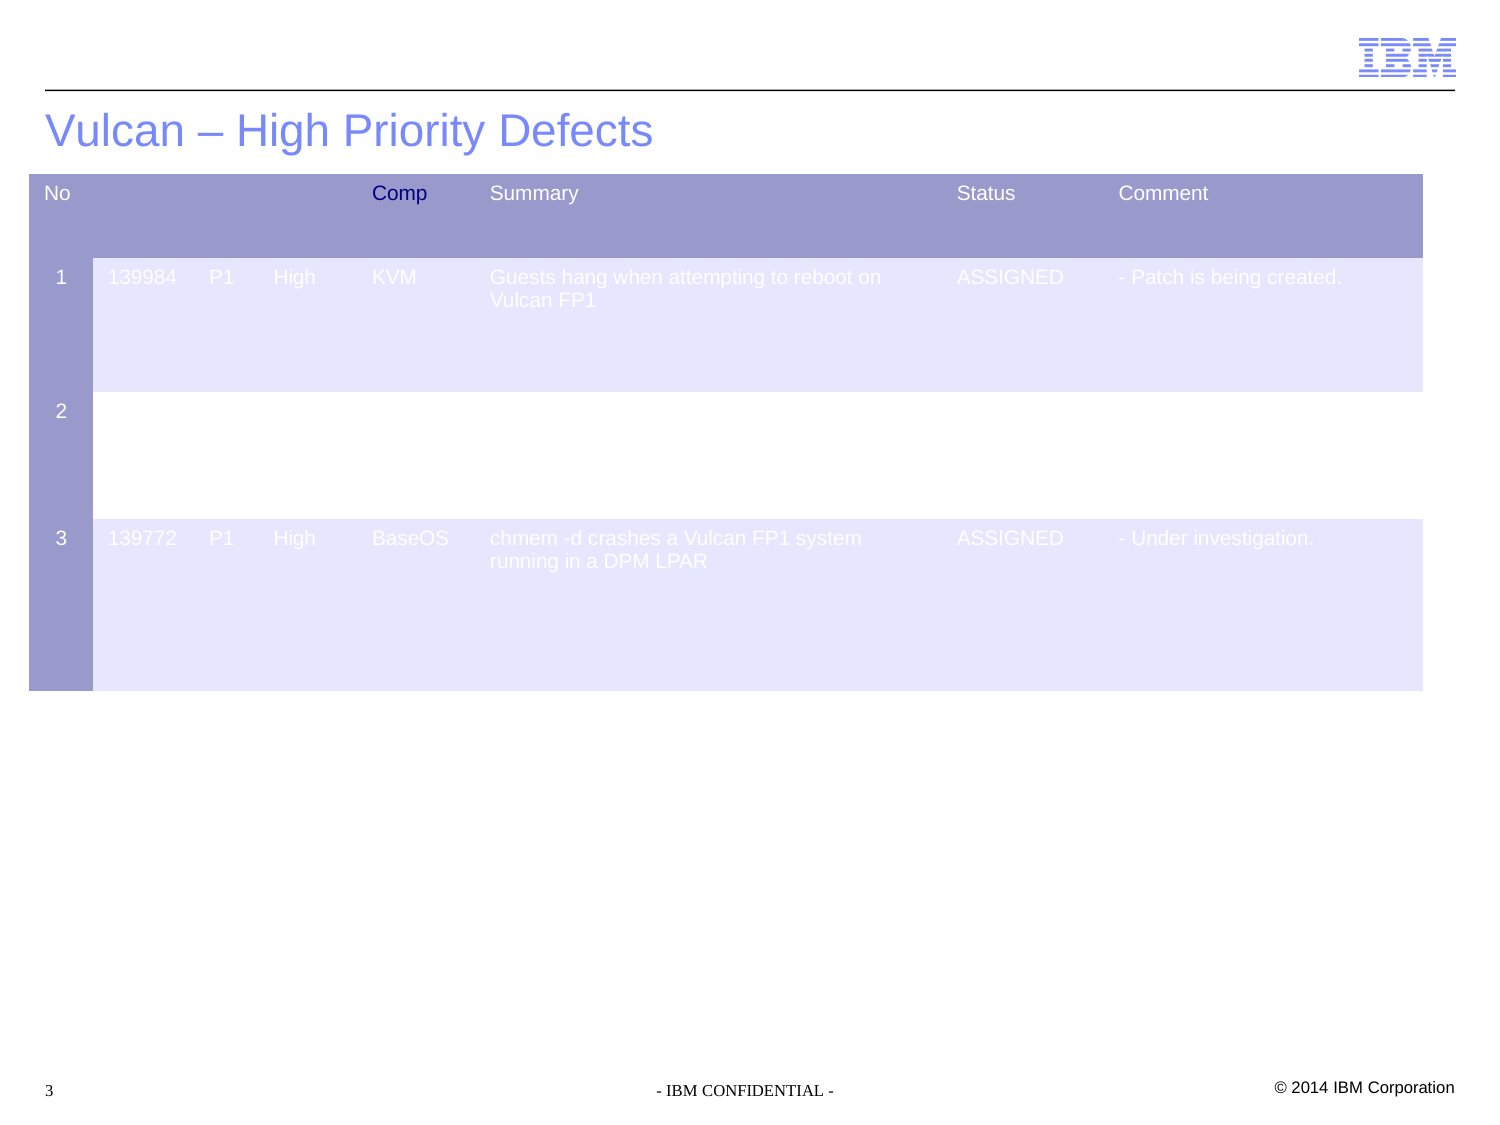

# Vulcan – High Priority Defects
| No | | | | Comp | Summary | Status | Comment |
| --- | --- | --- | --- | --- | --- | --- | --- |
| 1 | 139984 | P1 | High | KVM | Guests hang when attempting to reboot on Vulcan FP1 | ASSIGNED | - Patch is being created. |
| 2 | 139769 | P1 | High | BaseOS | Vulcan FP1 chmem command doesn't work in a DPM mode LPAR | ASSIGNED | - Under investigation. |
| 3 | 139772 | P1 | High | BaseOS | chmem -d crashes a Vulcan FP1 system running in a DPM LPAR | ASSIGNED | - Under investigation. |
3